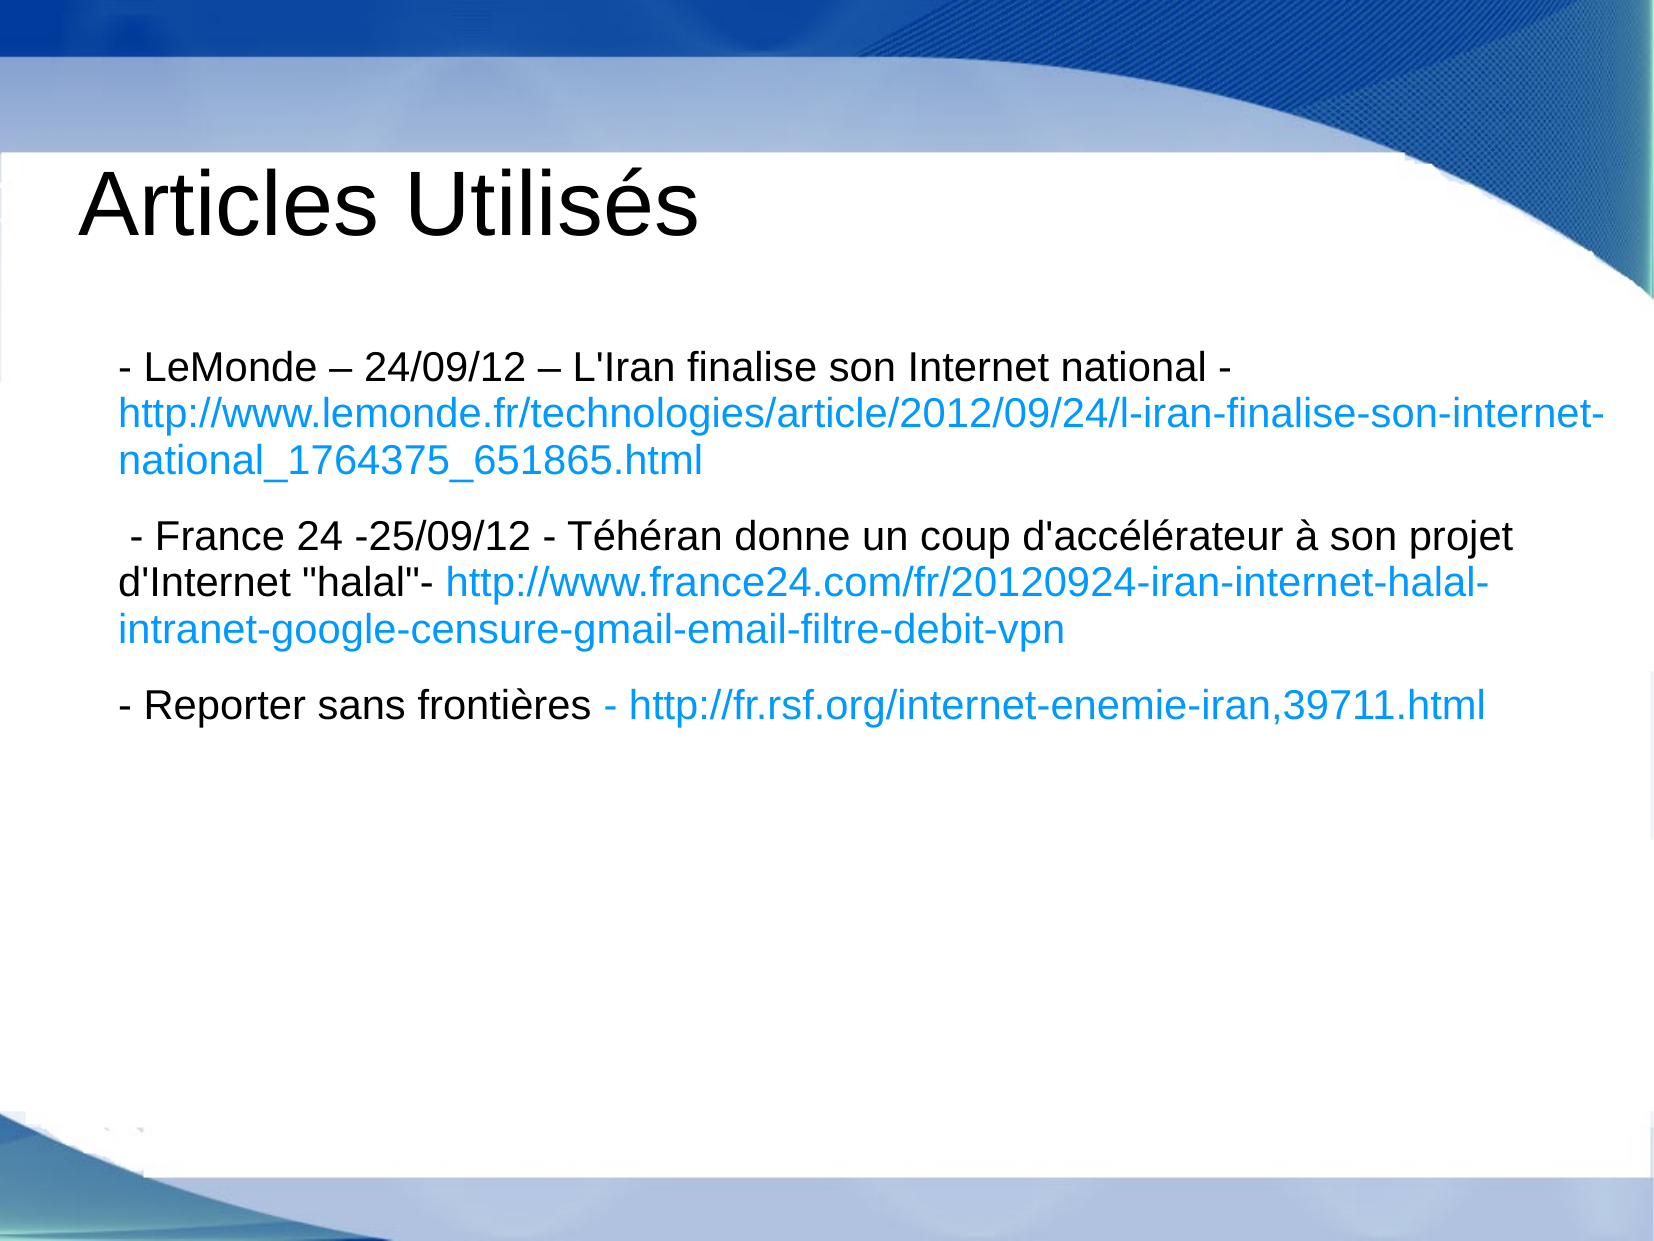

# Articles Utilisés
- LeMonde – 24/09/12 – L'Iran finalise son Internet national - http://www.lemonde.fr/technologies/article/2012/09/24/l-iran-finalise-son-internet-national_1764375_651865.html
 - France 24 -25/09/12 - Téhéran donne un coup d'accélérateur à son projet d'Internet "halal"- http://www.france24.com/fr/20120924-iran-internet-halal-intranet-google-censure-gmail-email-filtre-debit-vpn
- Reporter sans frontières - http://fr.rsf.org/internet-enemie-iran,39711.html